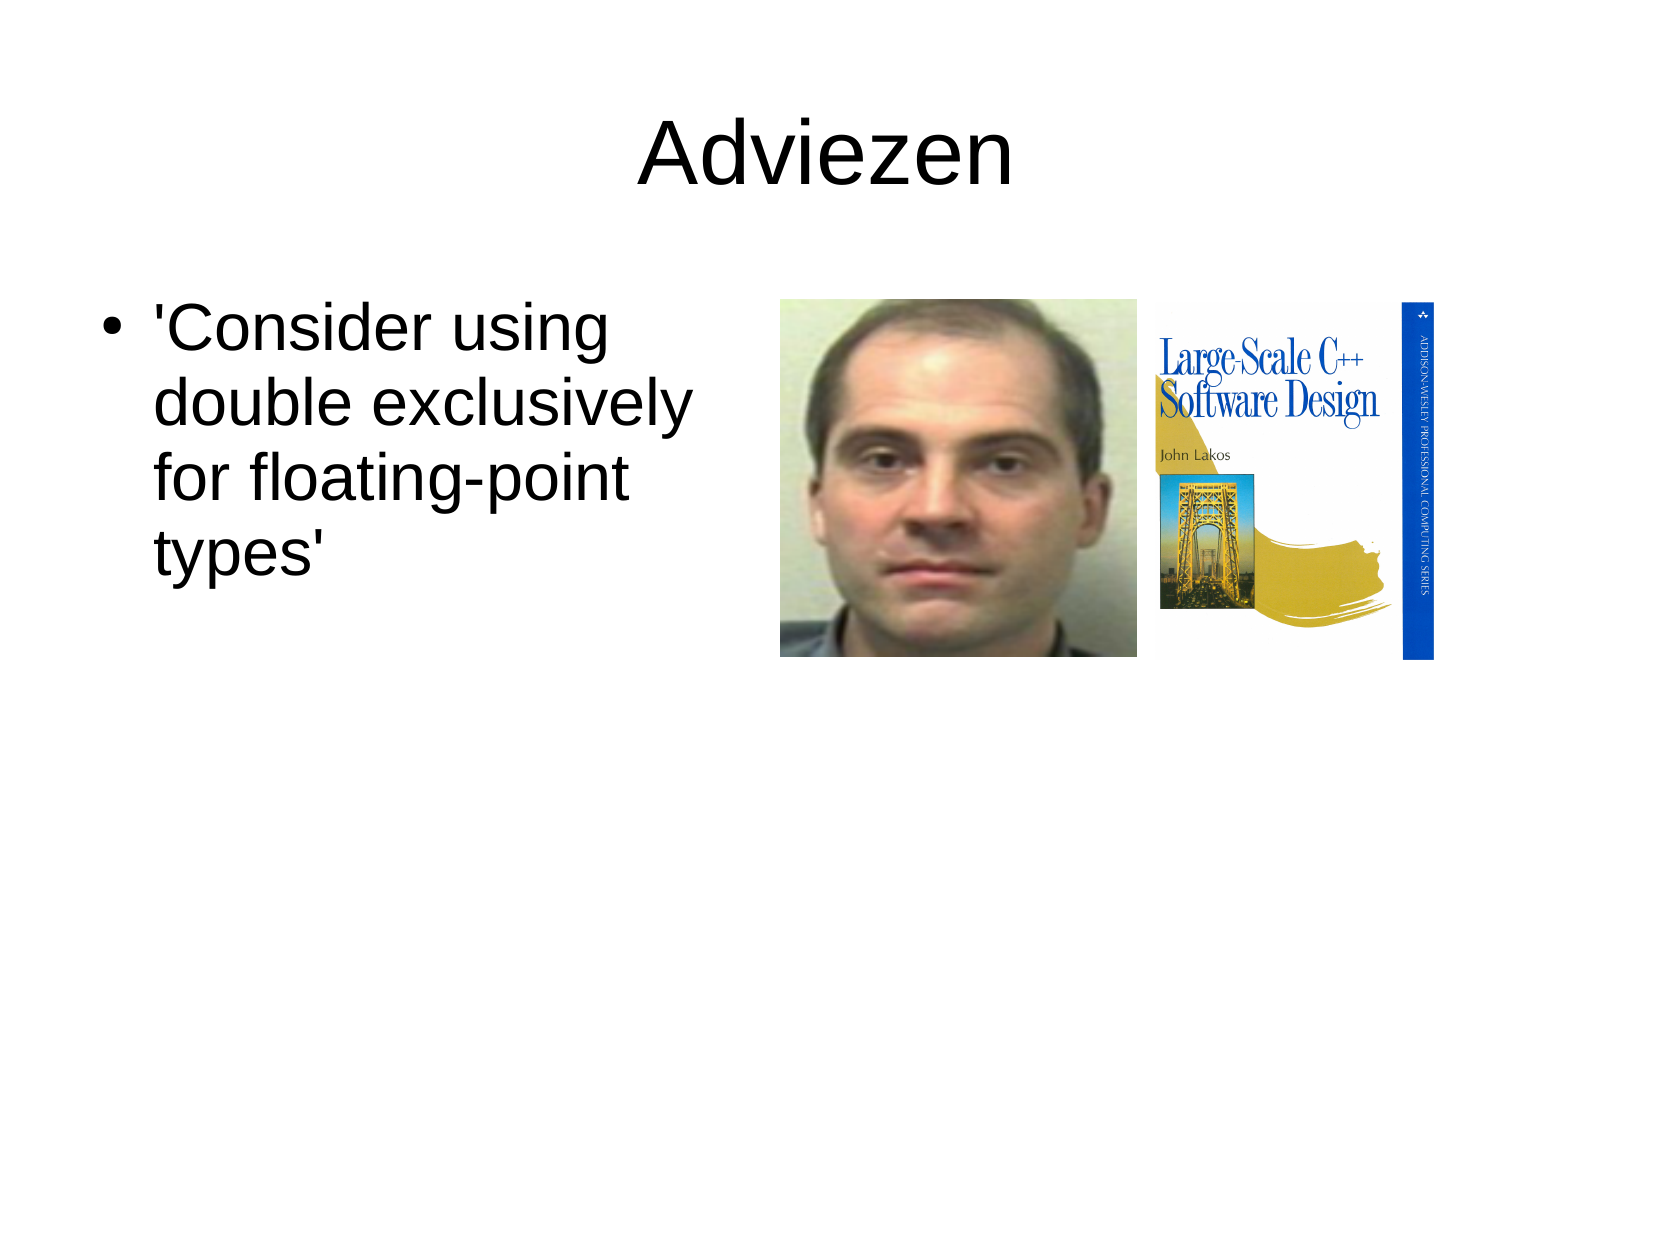

# Adviezen
'Consider using double exclusively for floating-point types'